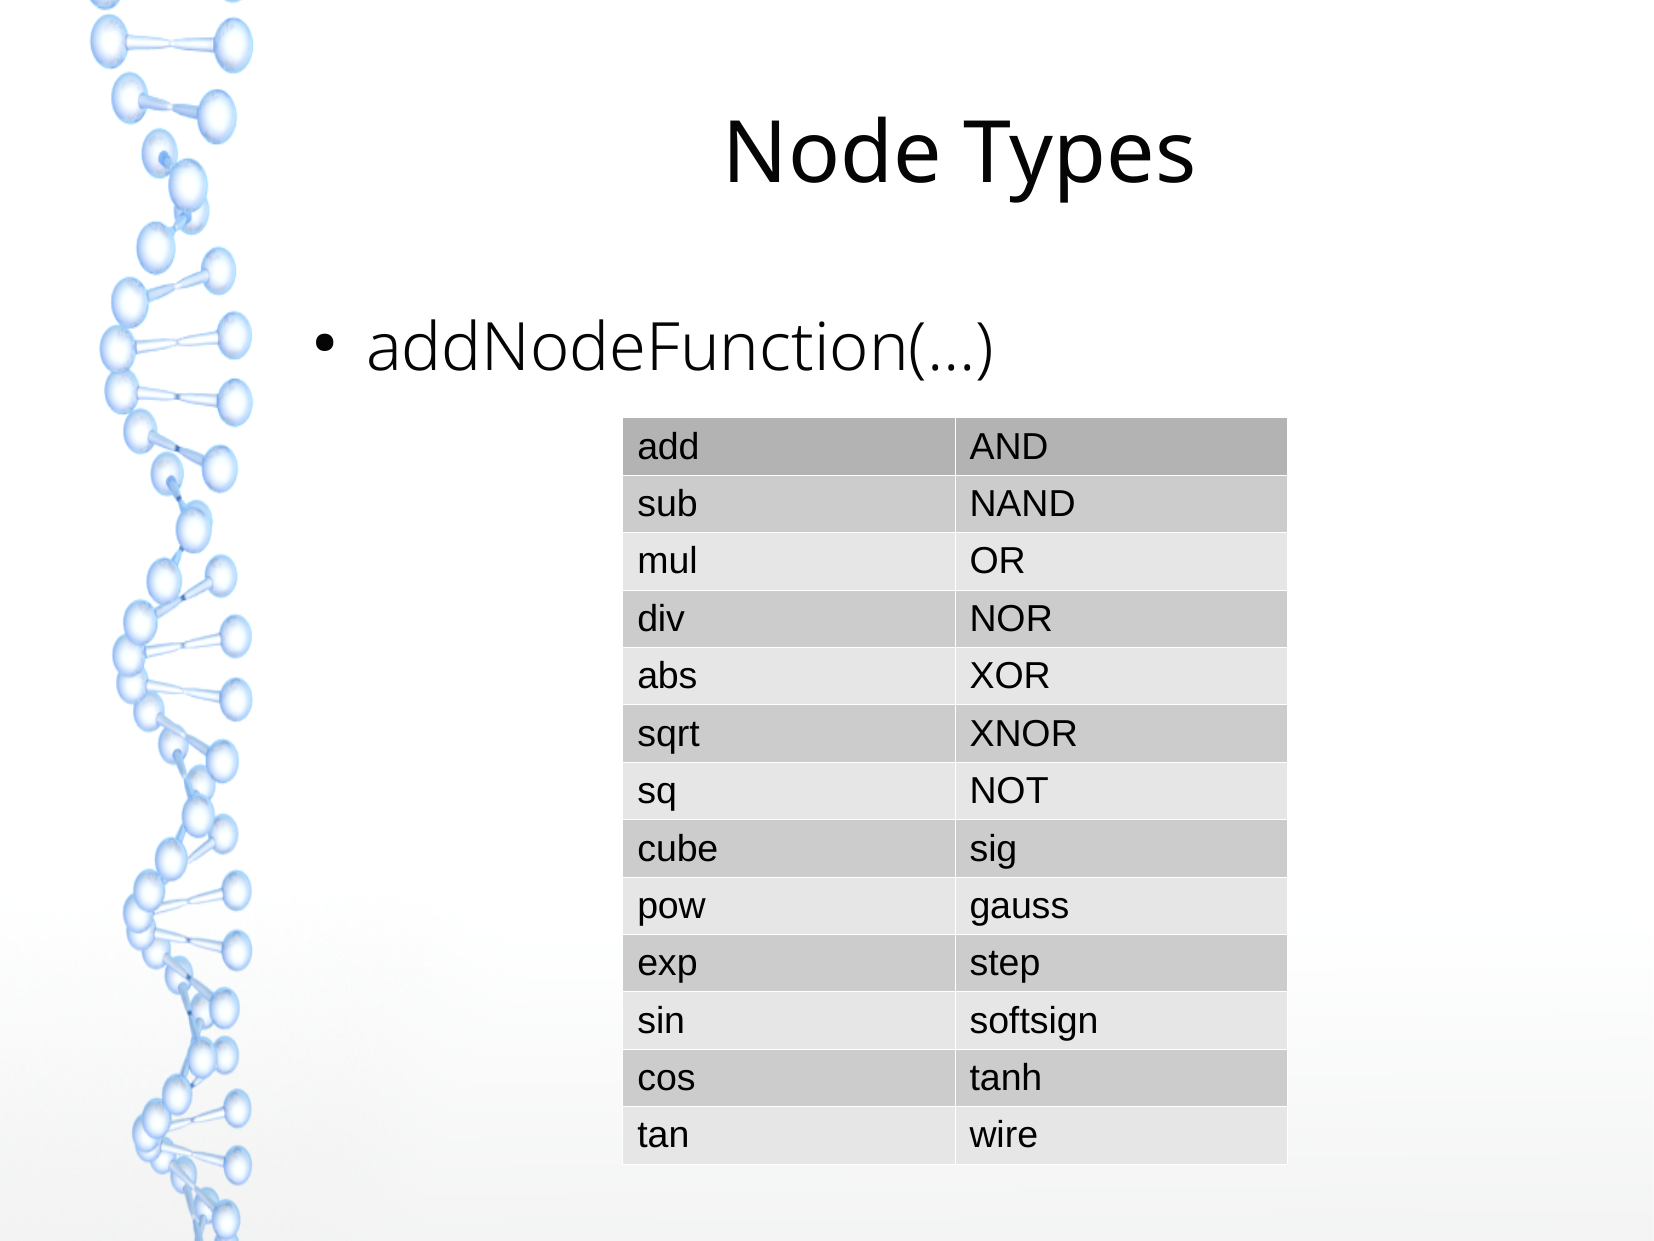

# Node Types
addNodeFunction(...)
| add | AND |
| --- | --- |
| sub | NAND |
| mul | OR |
| div | NOR |
| abs | XOR |
| sqrt | XNOR |
| sq | NOT |
| cube | sig |
| pow | gauss |
| exp | step |
| sin | softsign |
| cos | tanh |
| tan | wire |